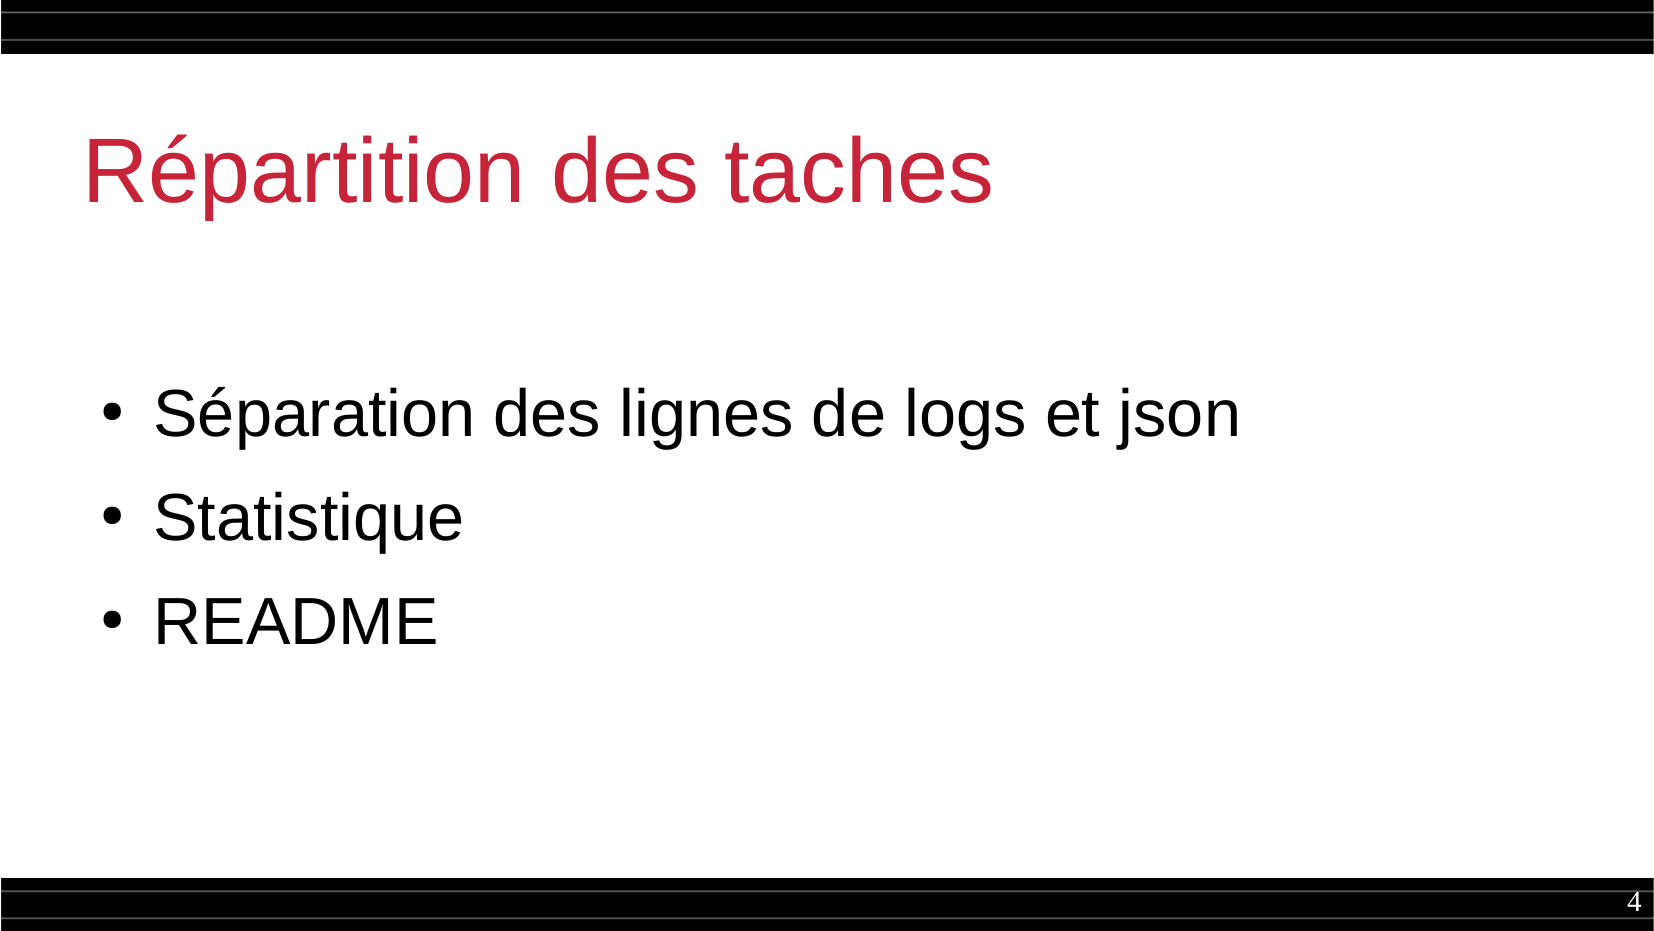

# Répartition des taches
Séparation des lignes de logs et json
Statistique
README